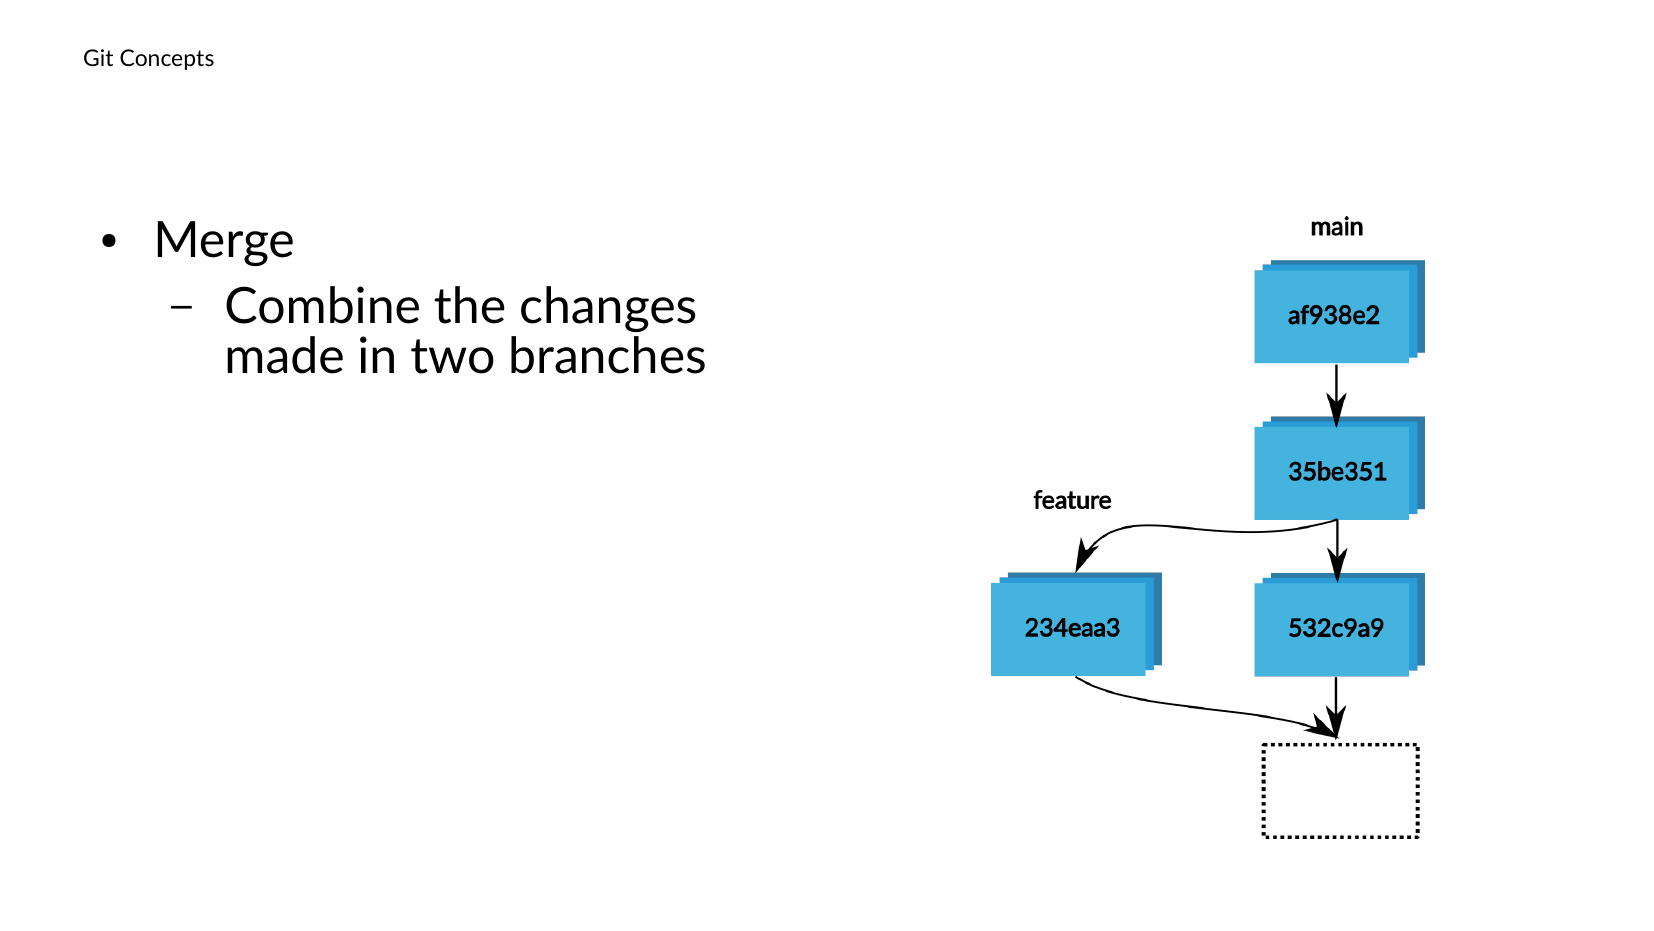

# Git Concepts
Merge
Combine the changes made in two branches